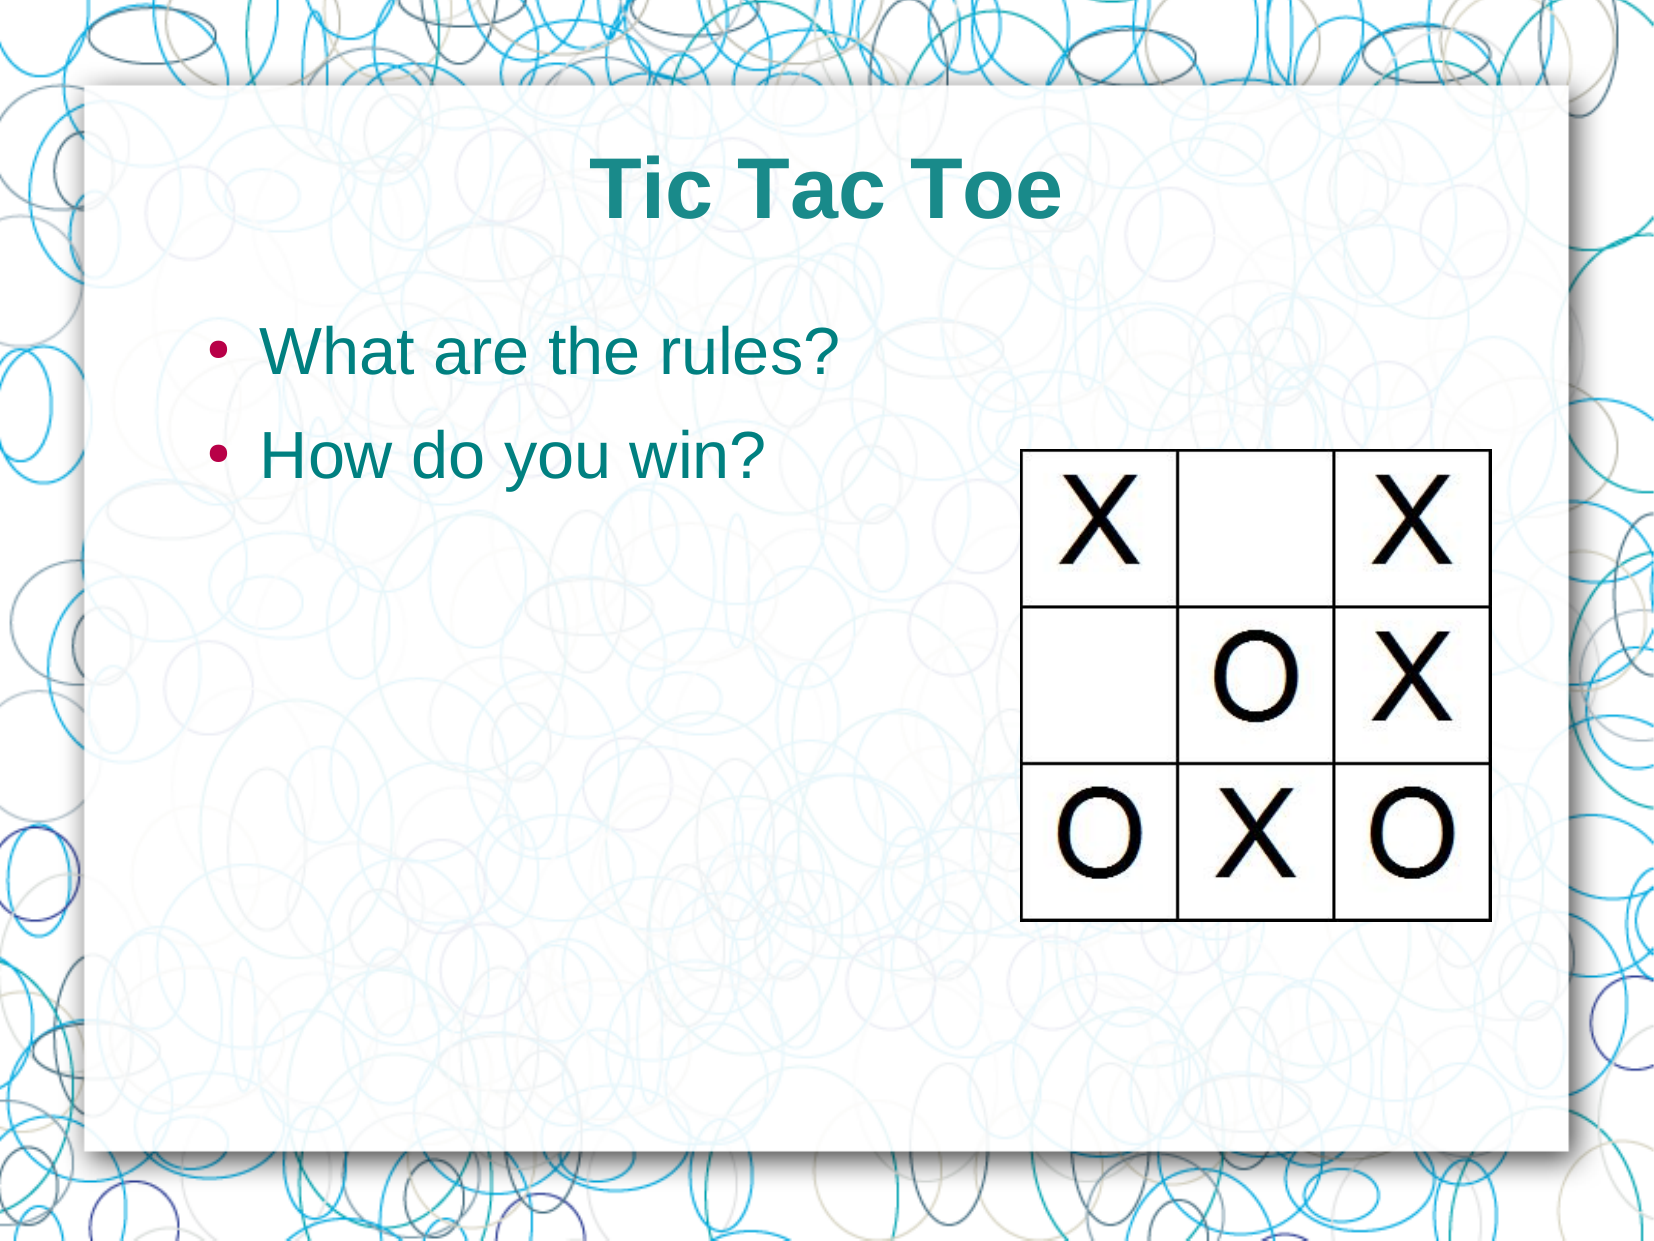

# Tic Tac Toe
What are the rules?
How do you win?